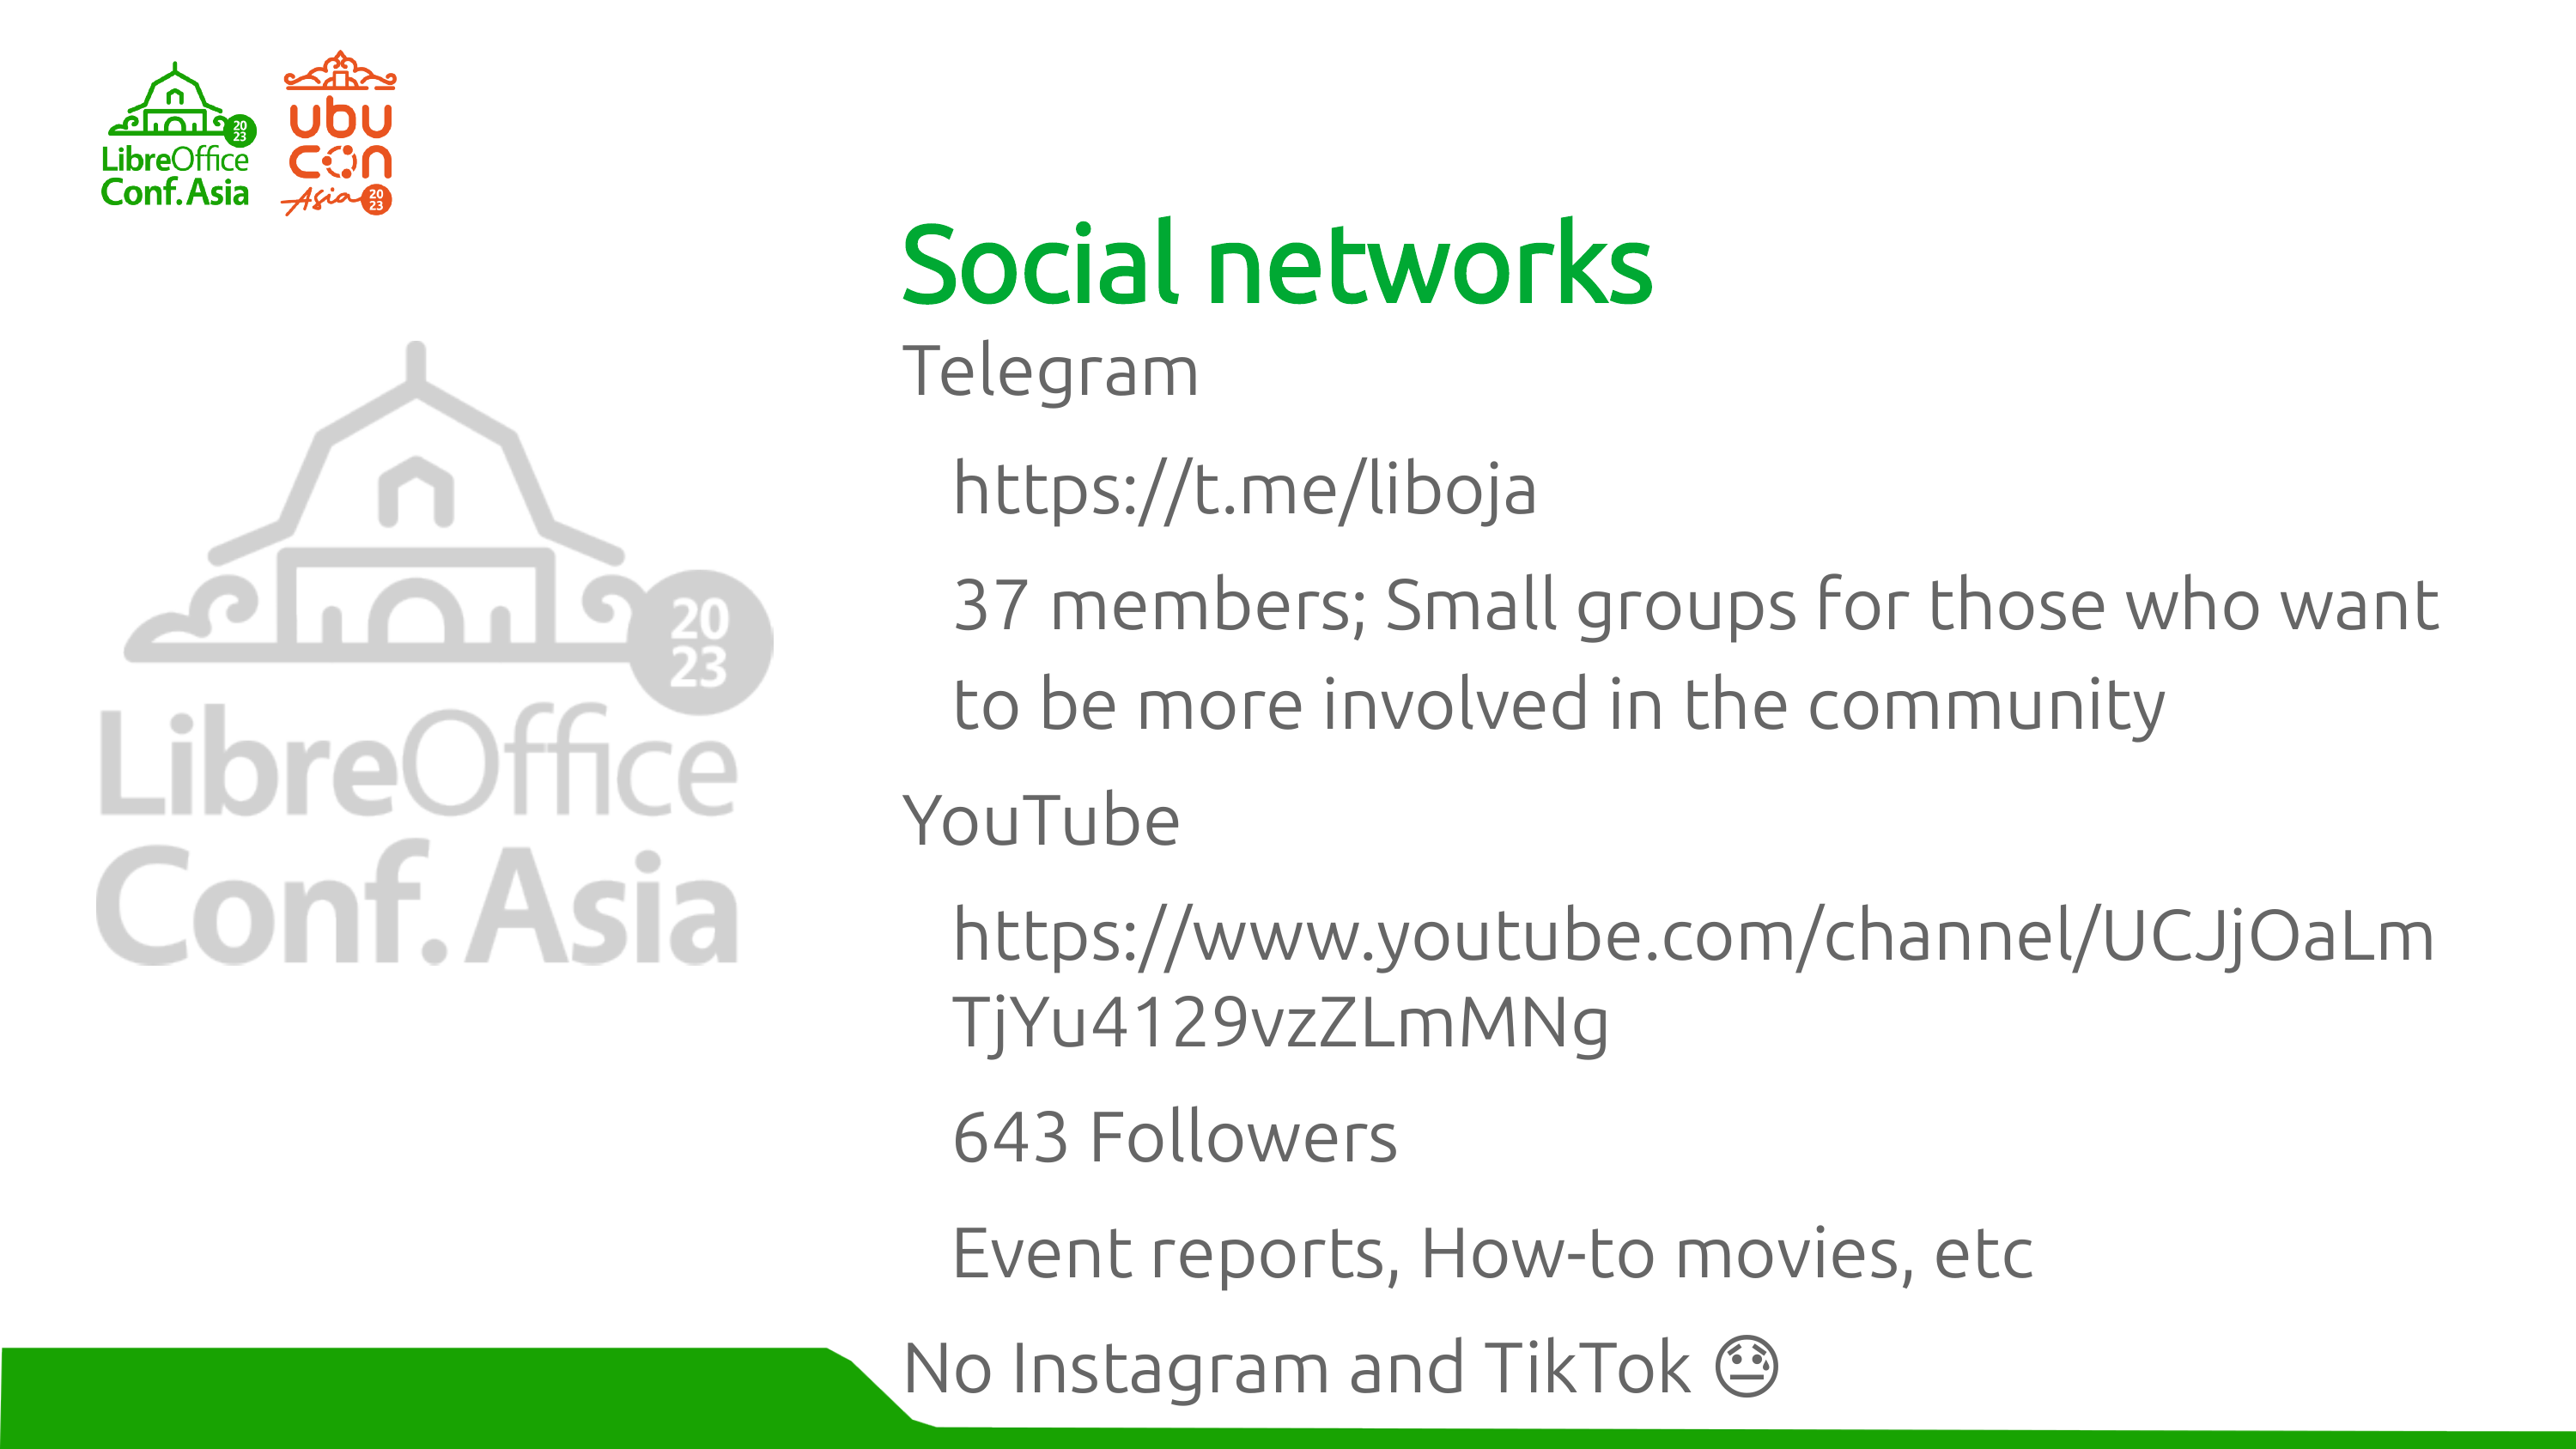

Social networks
# Telegram
https://t.me/liboja
37 members; Small groups for those who want to be more involved in the community
YouTube
https://www.youtube.com/channel/UCJjOaLmTjYu4129vzZLmMNg
 643 Followers
 Event reports, How-to movies, etc
No Instagram and TikTok 😓